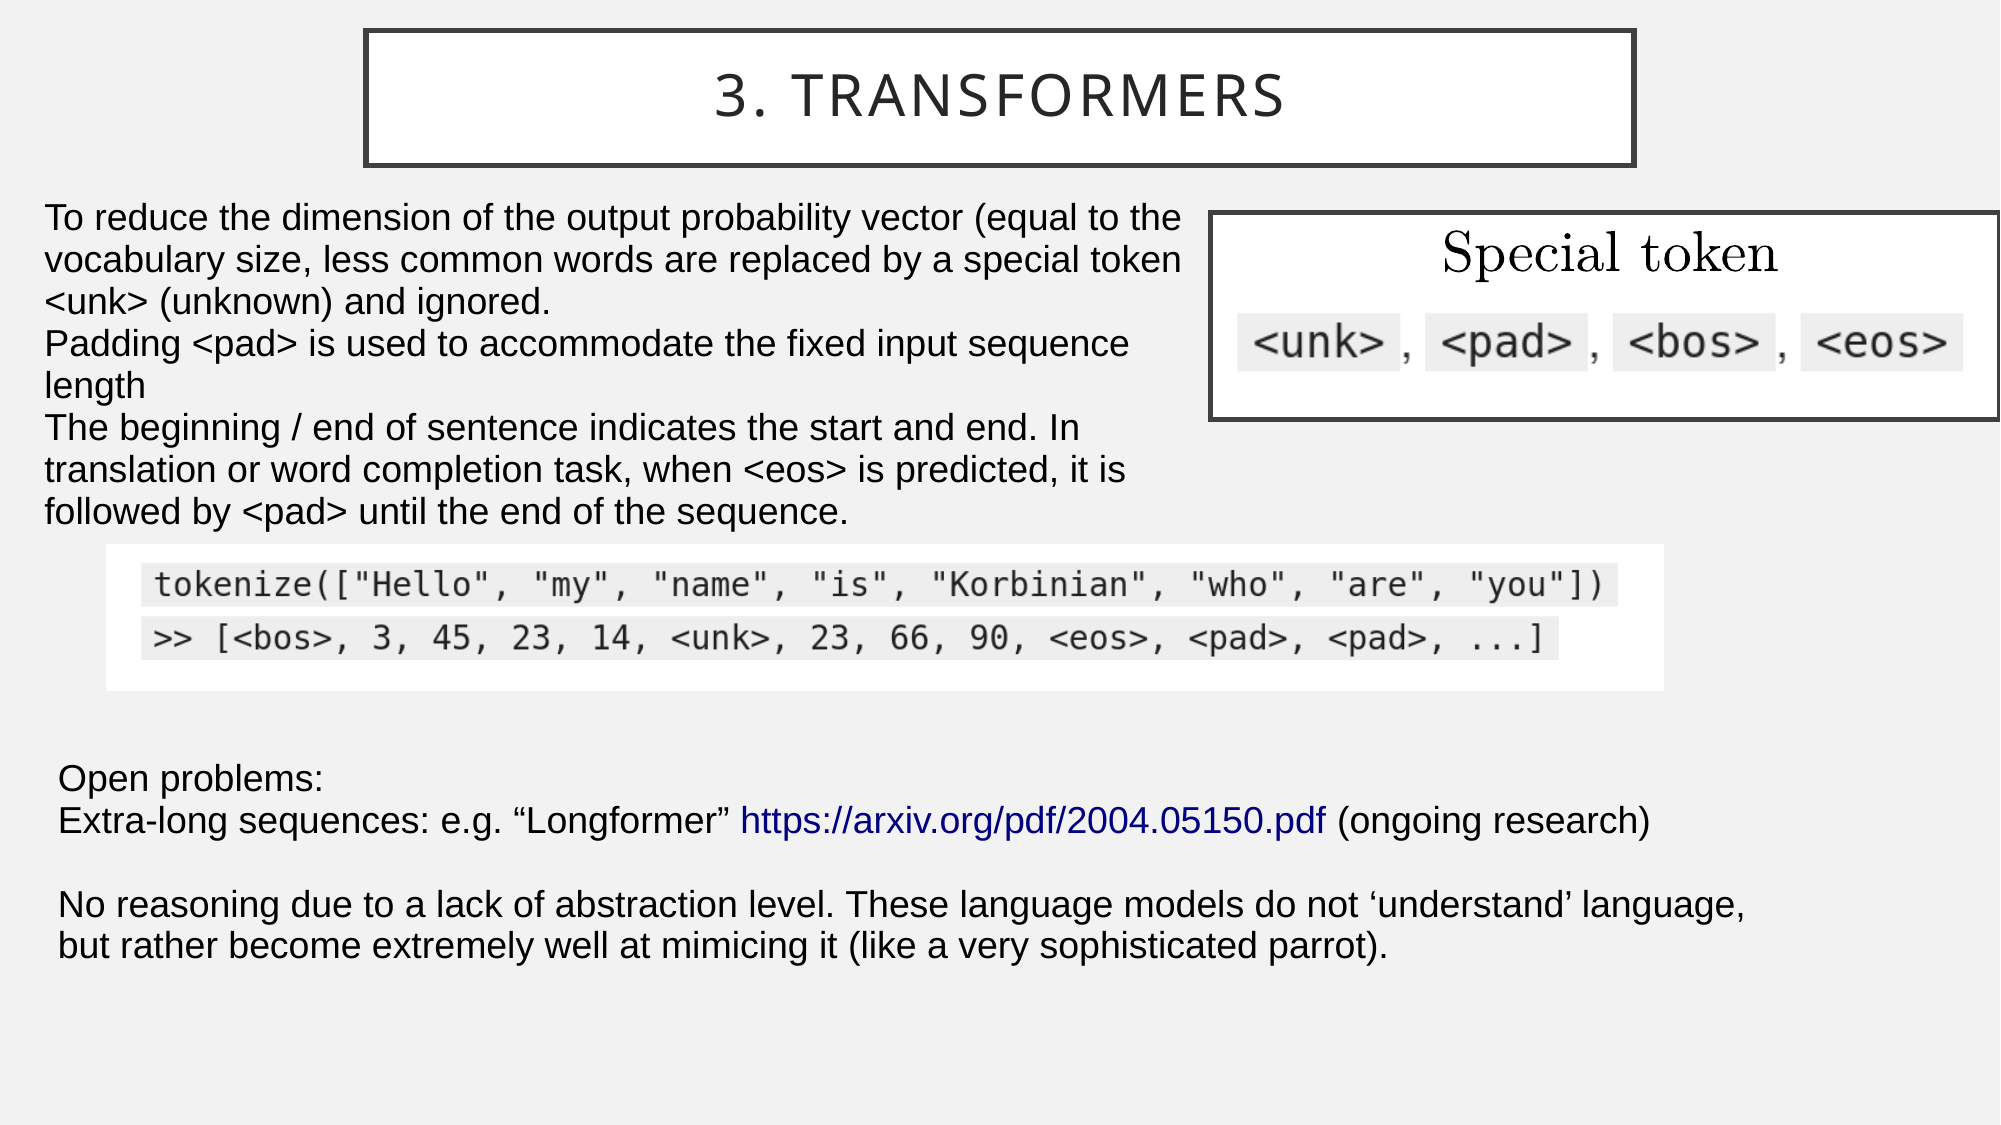

# 3. Transformers
To reduce the dimension of the output probability vector (equal to the vocabulary size, less common words are replaced by a special token <unk> (unknown) and ignored.
Padding <pad> is used to accommodate the fixed input sequence length
The beginning / end of sentence indicates the start and end. In translation or word completion task, when <eos> is predicted, it is followed by <pad> until the end of the sequence.
Open problems:
Extra-long sequences: e.g. “Longformer” https://arxiv.org/pdf/2004.05150.pdf (ongoing research)
No reasoning due to a lack of abstraction level. These language models do not ‘understand’ language, but rather become extremely well at mimicing it (like a very sophisticated parrot).